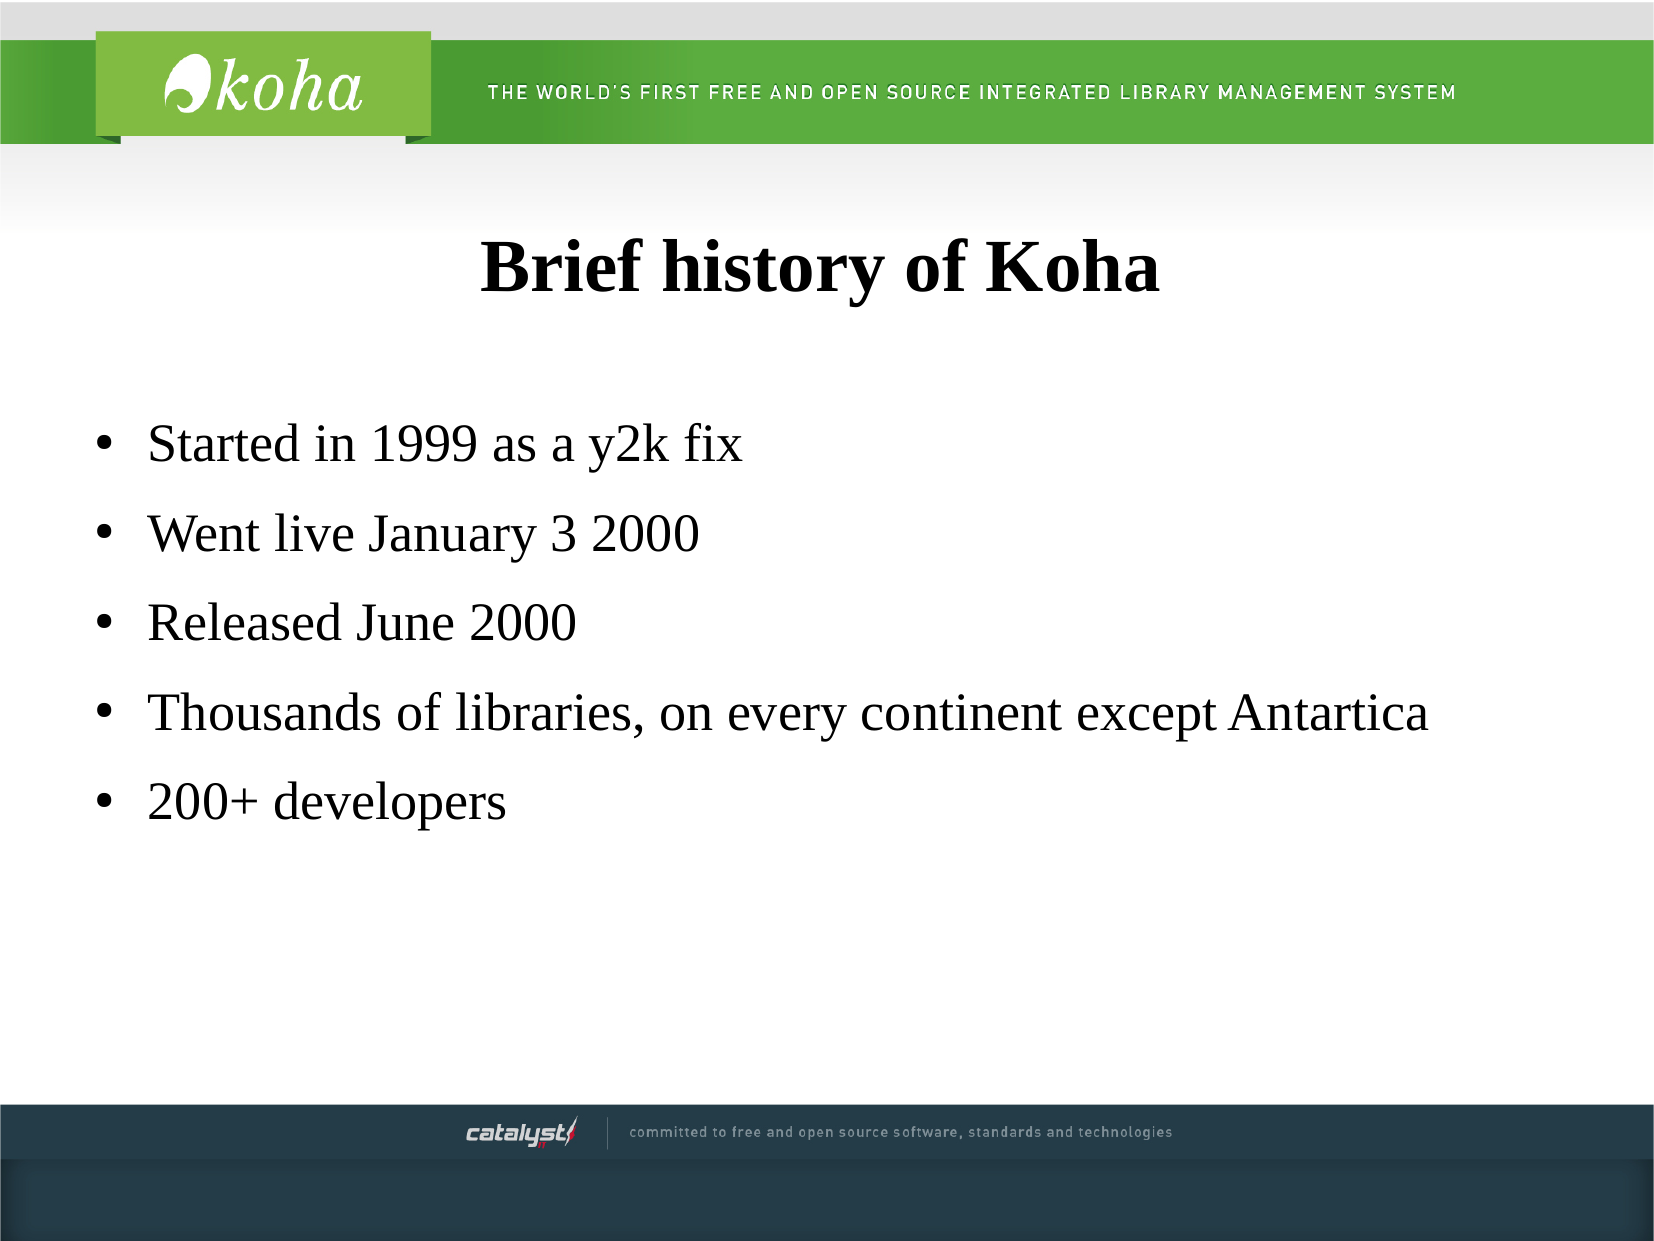

# Brief history of Koha
Started in 1999 as a y2k fix
Went live January 3 2000
Released June 2000
Thousands of libraries, on every continent except Antartica
200+ developers